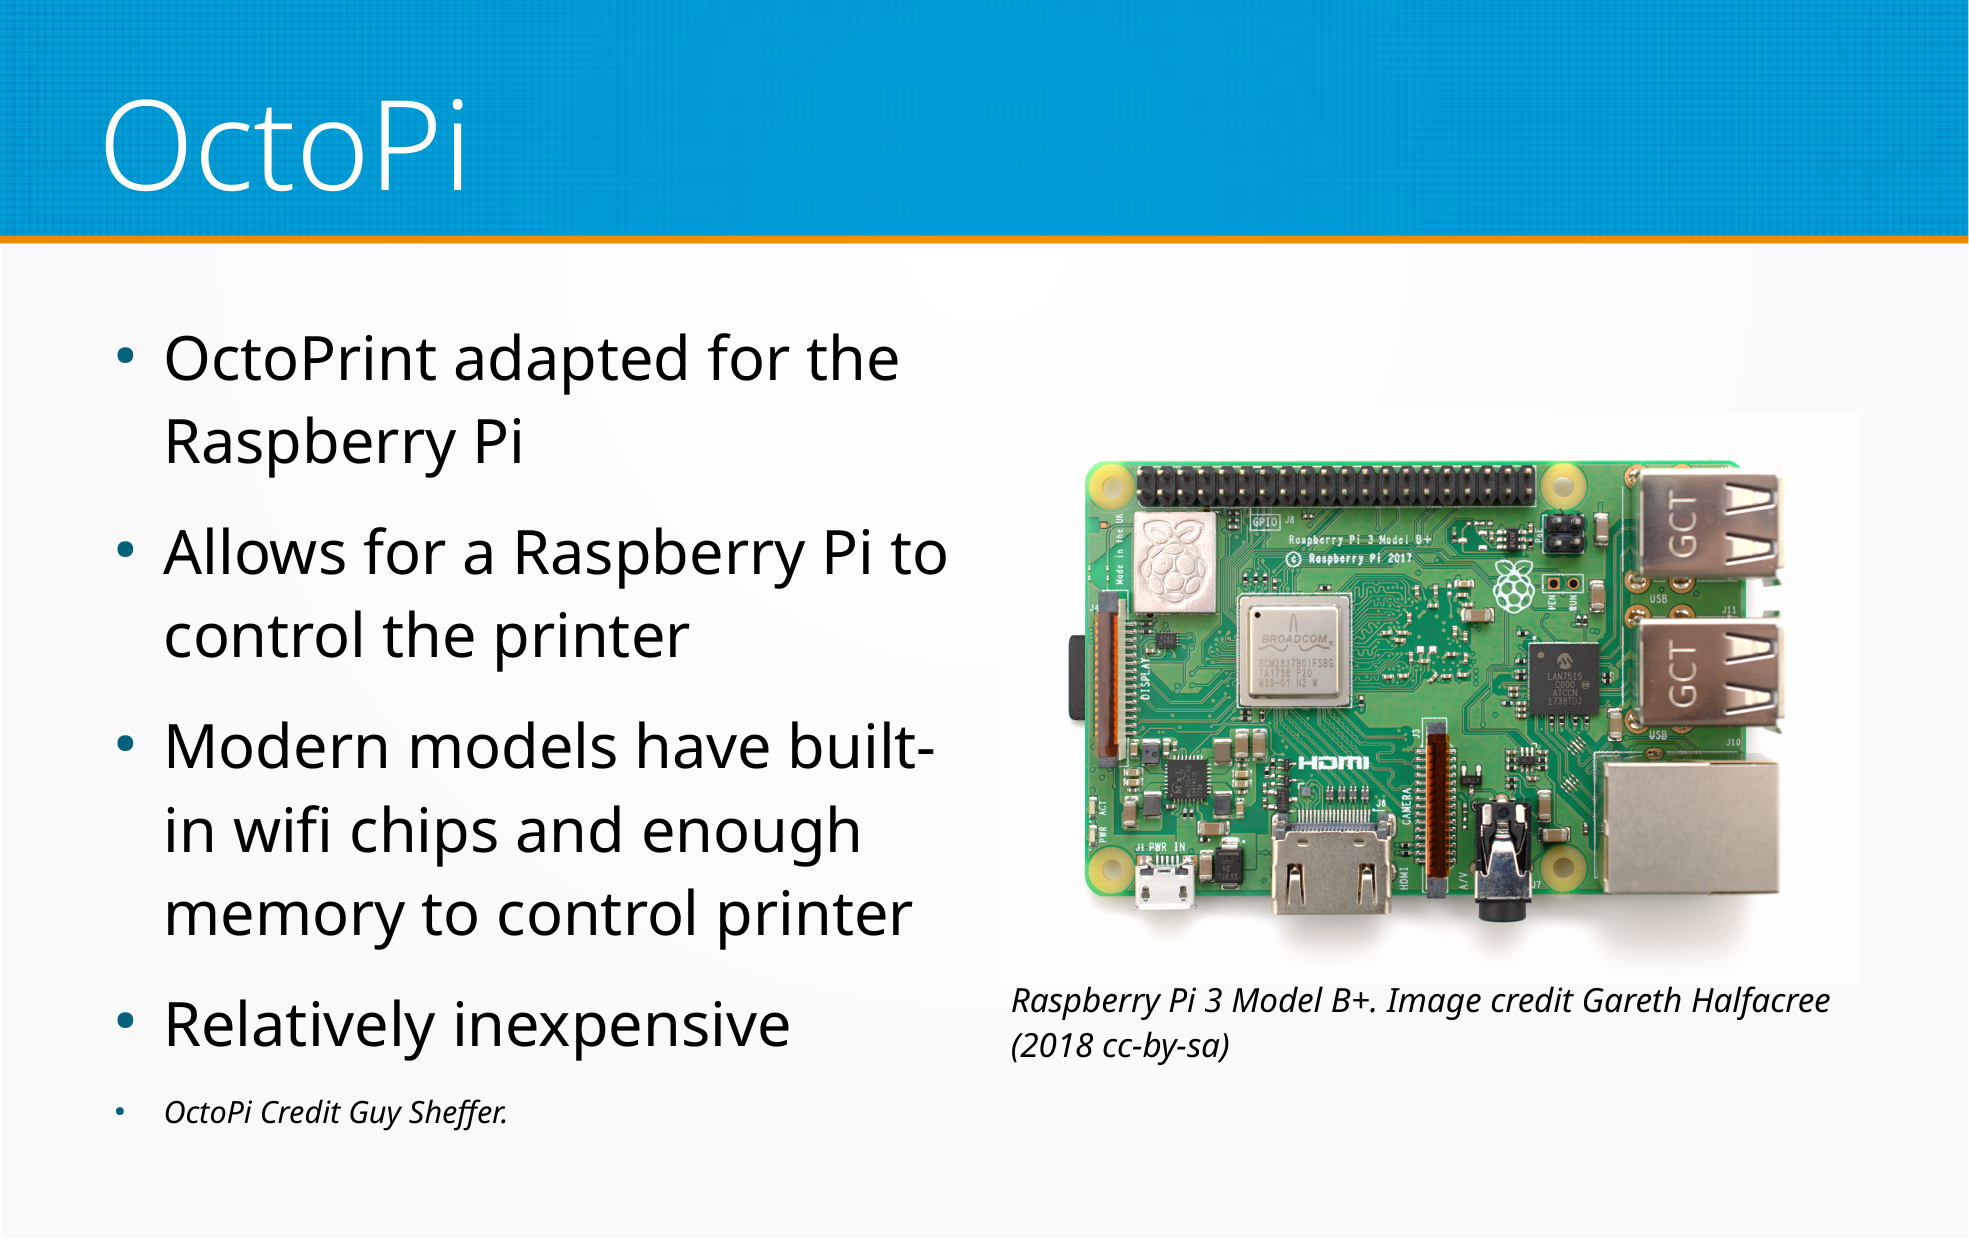

# OctoPi
OctoPrint adapted for the Raspberry Pi
Allows for a Raspberry Pi to control the printer
Modern models have built-in wifi chips and enough memory to control printer
Relatively inexpensive
OctoPi Credit Guy Sheffer.
Raspberry Pi 3 Model B+. Image credit Gareth Halfacree (2018 cc-by-sa)